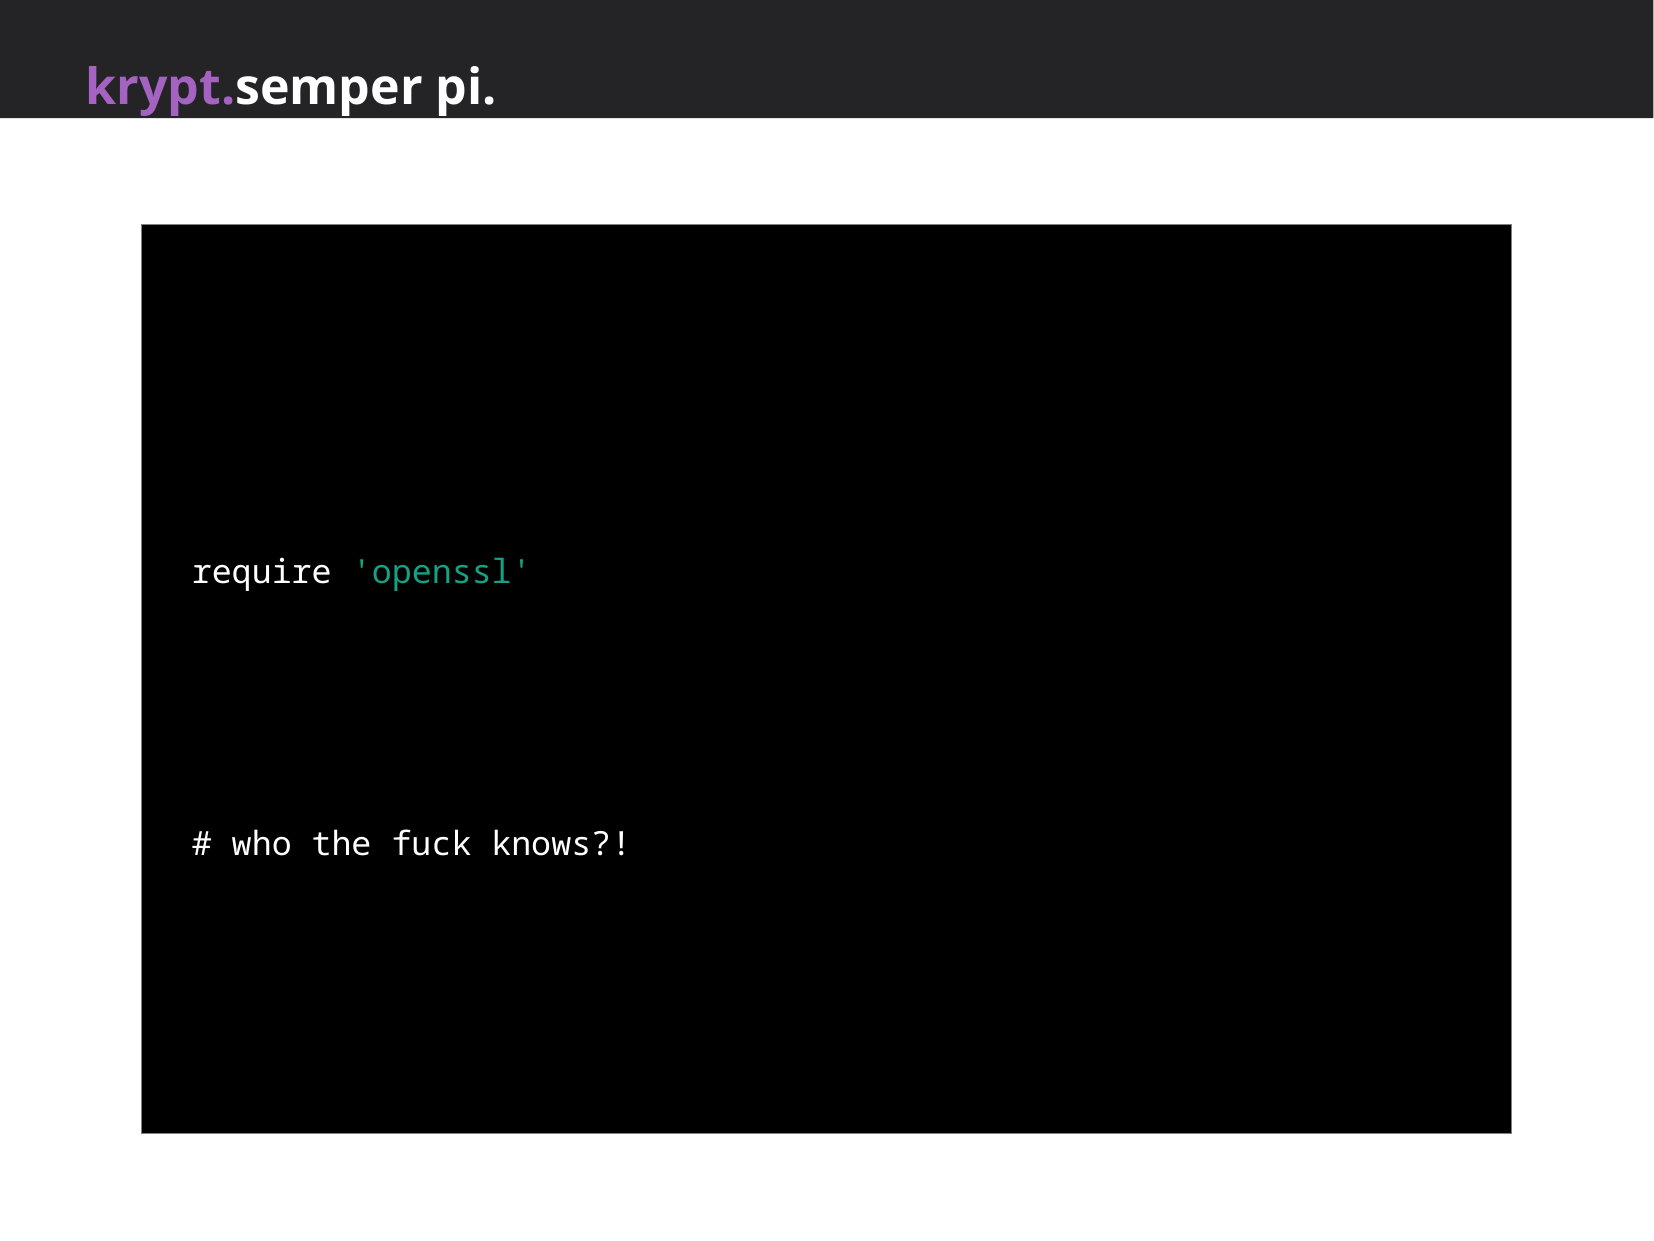

krypt.semper pi.
krypt first of all is a framework
require 'openssl'
# who the fuck knows?!